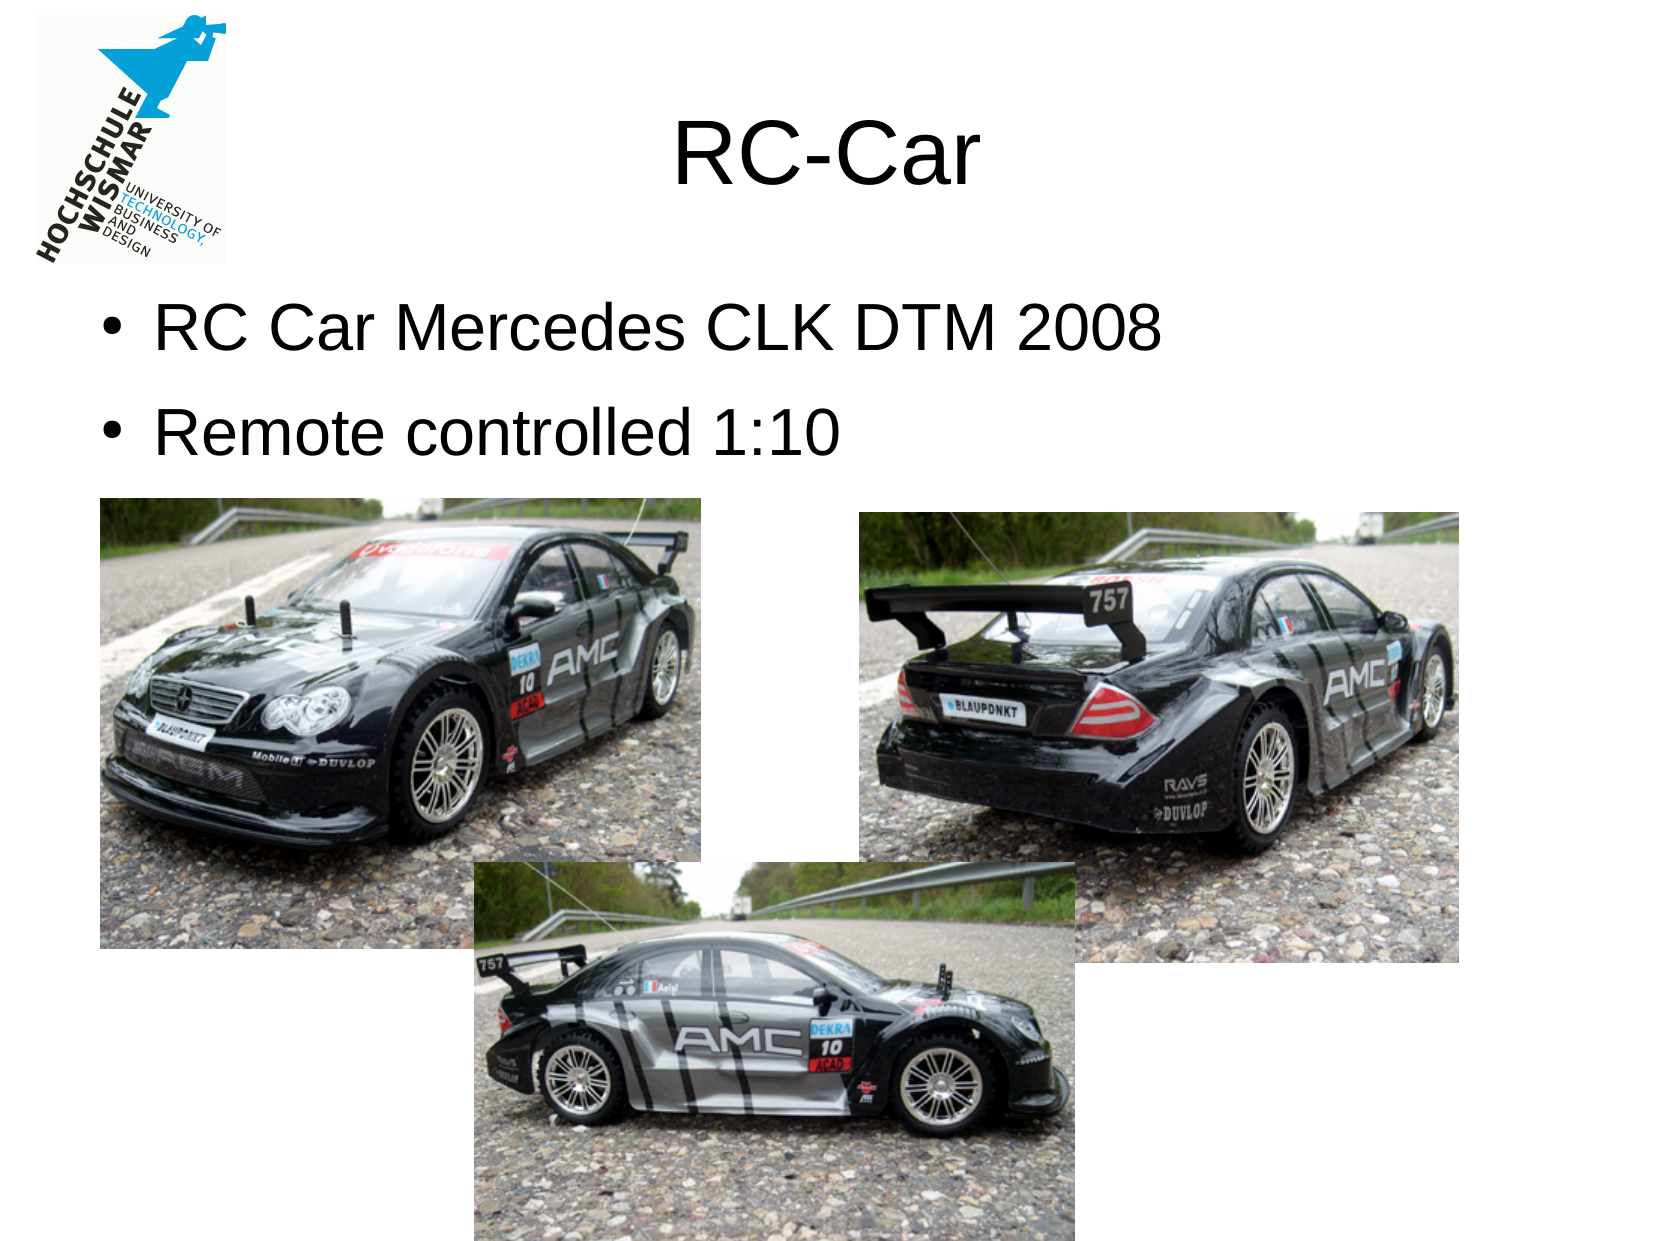

# RC-Car
RC Car Mercedes CLK DTM 2008
Remote controlled 1:10